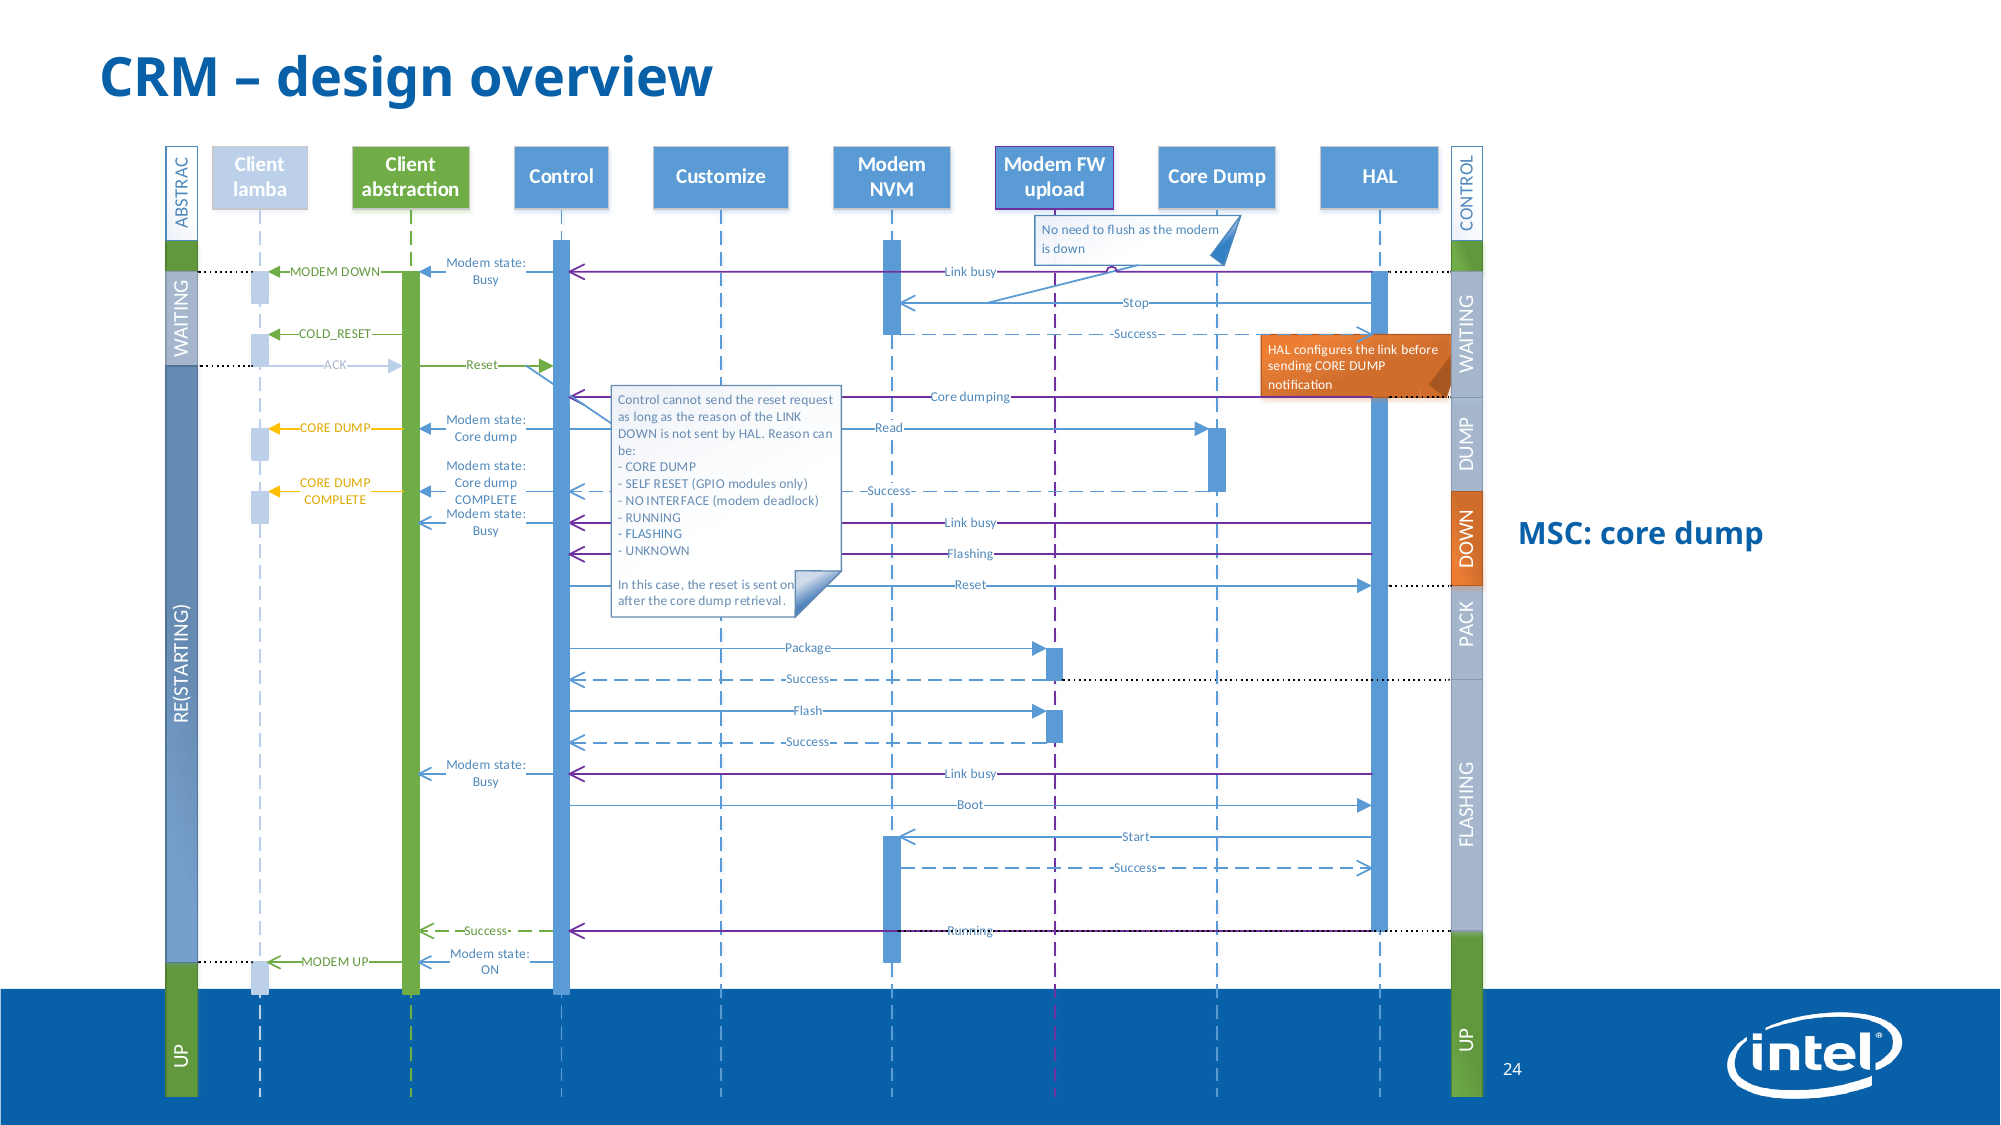

# CRM – design overview
MSC: core dump